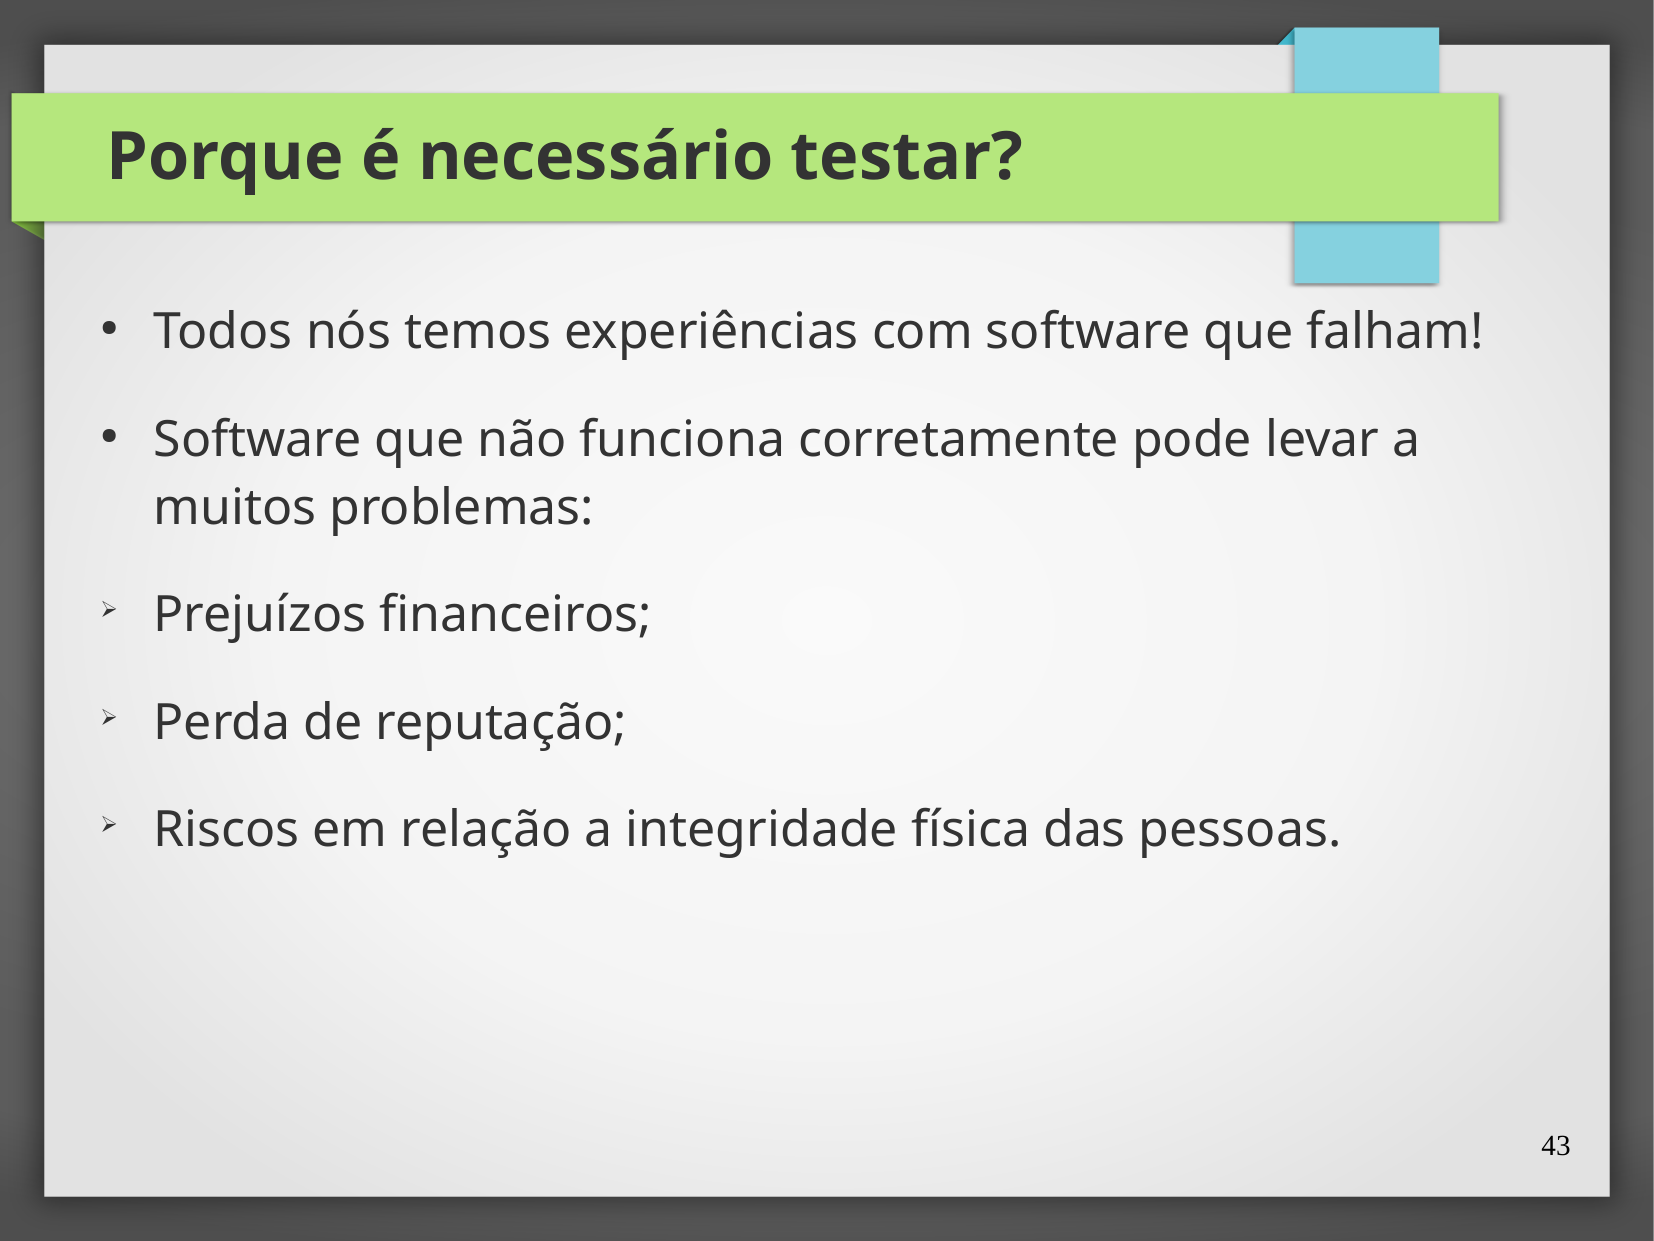

# Porque é necessário testar?
Todos nós temos experiências com software que falham!
Software que não funciona corretamente pode levar a muitos problemas:
Prejuízos financeiros;
Perda de reputação;
Riscos em relação a integridade física das pessoas.
43